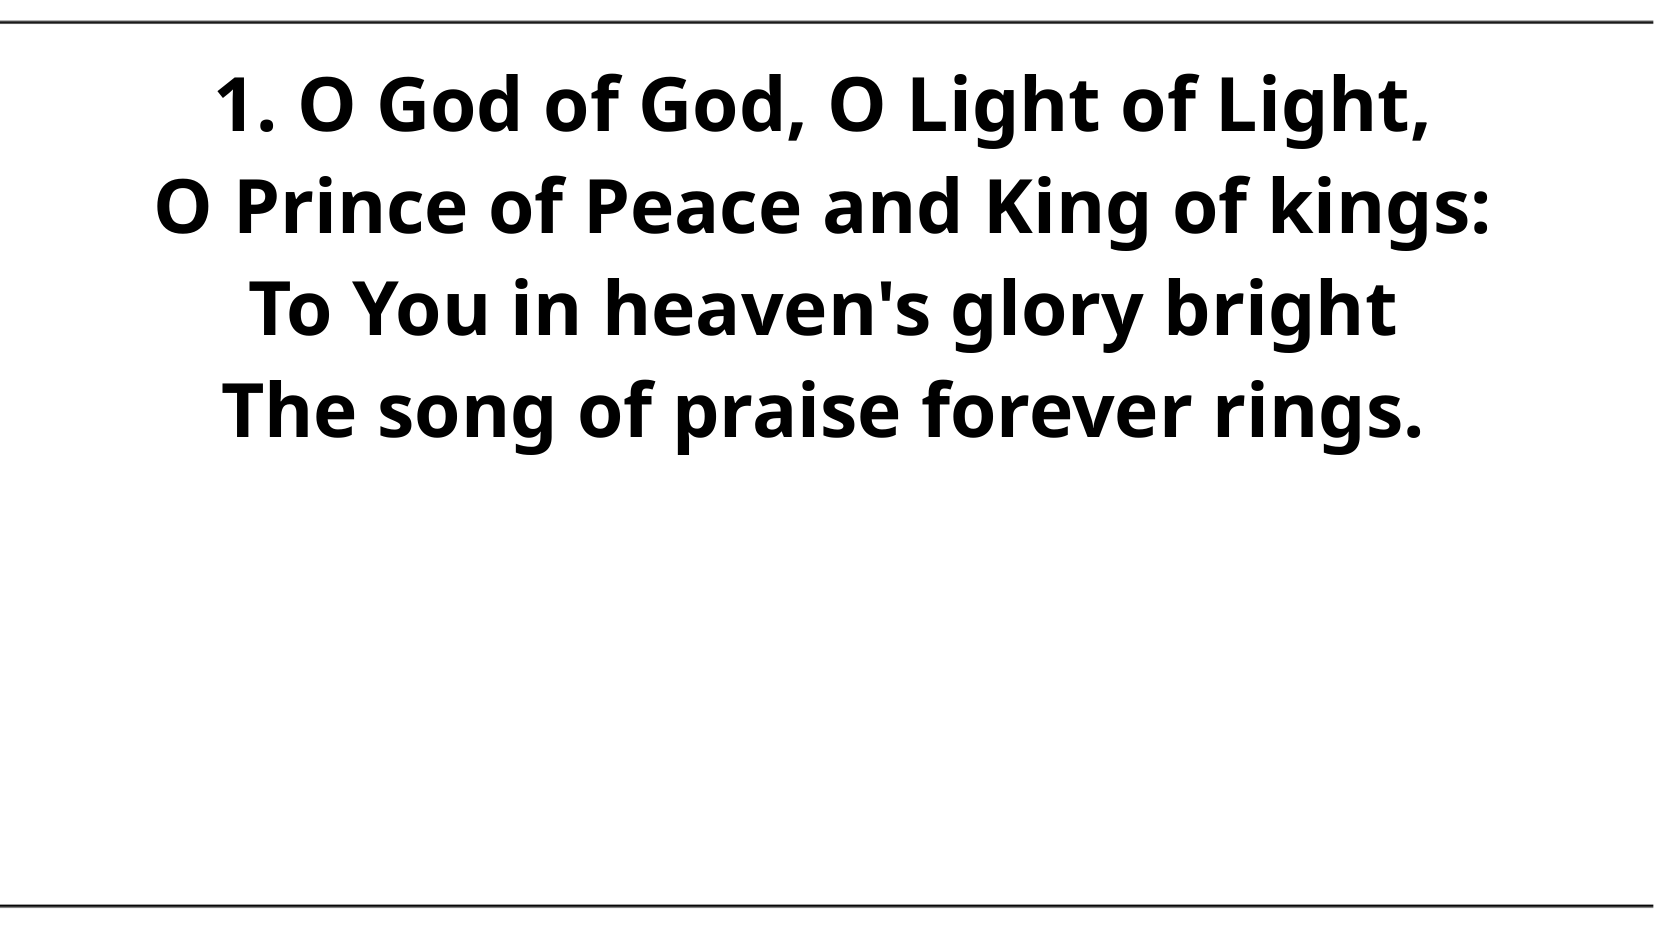

1. O God of God, O Light of Light,
O Prince of Peace and King of kings:
To You in heaven's glory bright
The song of praise forever rings.